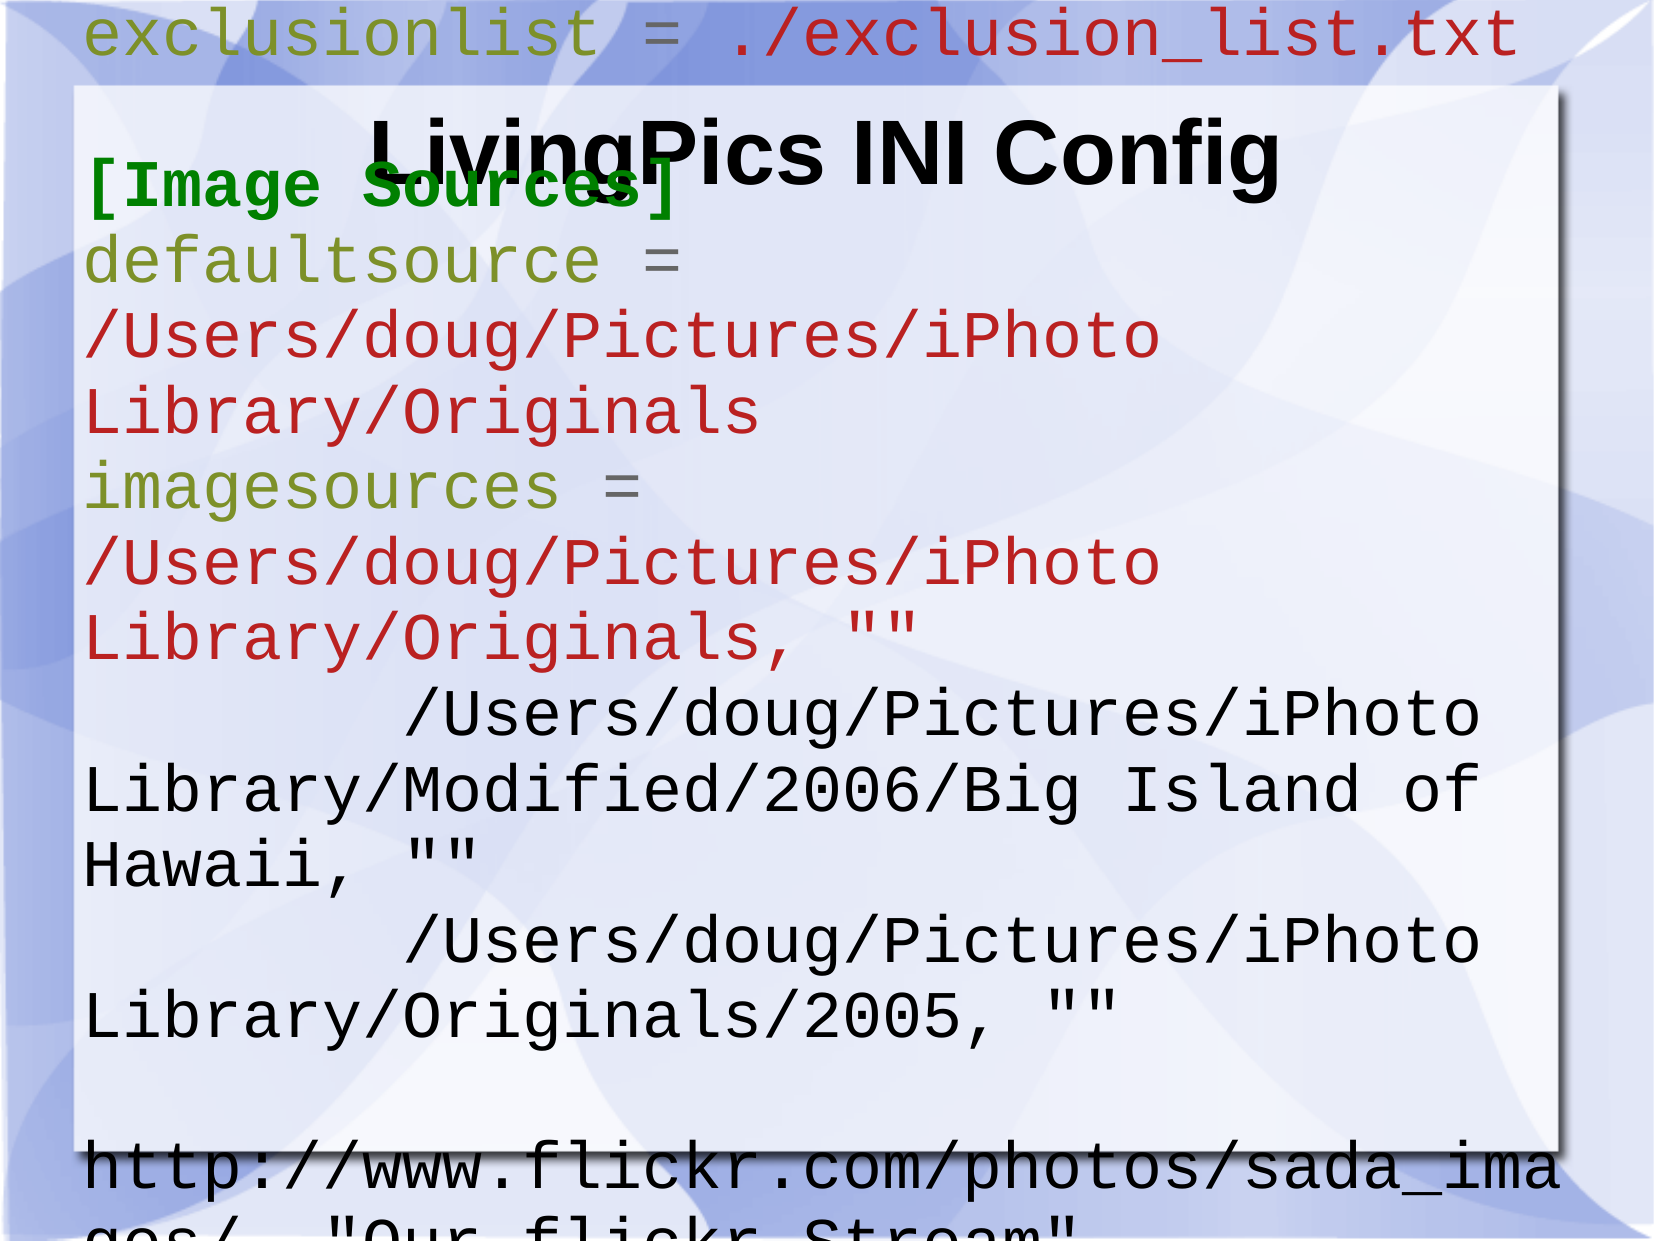

[Timing]
noshowhrs = 4.0
displaysecs = 10
[Exclusion List]
exclusionlist = ./exclusion_list.txt
[Image Sources]
defaultsource = /Users/doug/Pictures/iPhoto Library/Originals
imagesources = /Users/doug/Pictures/iPhoto Library/Originals, ""
 /Users/doug/Pictures/iPhoto Library/Modified/2006/Big Island of Hawaii, ""
 /Users/doug/Pictures/iPhoto Library/Originals/2005, ""
 http://www.flickr.com/photos/sada_images/, "Our flickr Stream"
[Image Selection]
probofjump = 0.05
rangeincr = 20
rangedecr = -10
# LivingPics INI Config